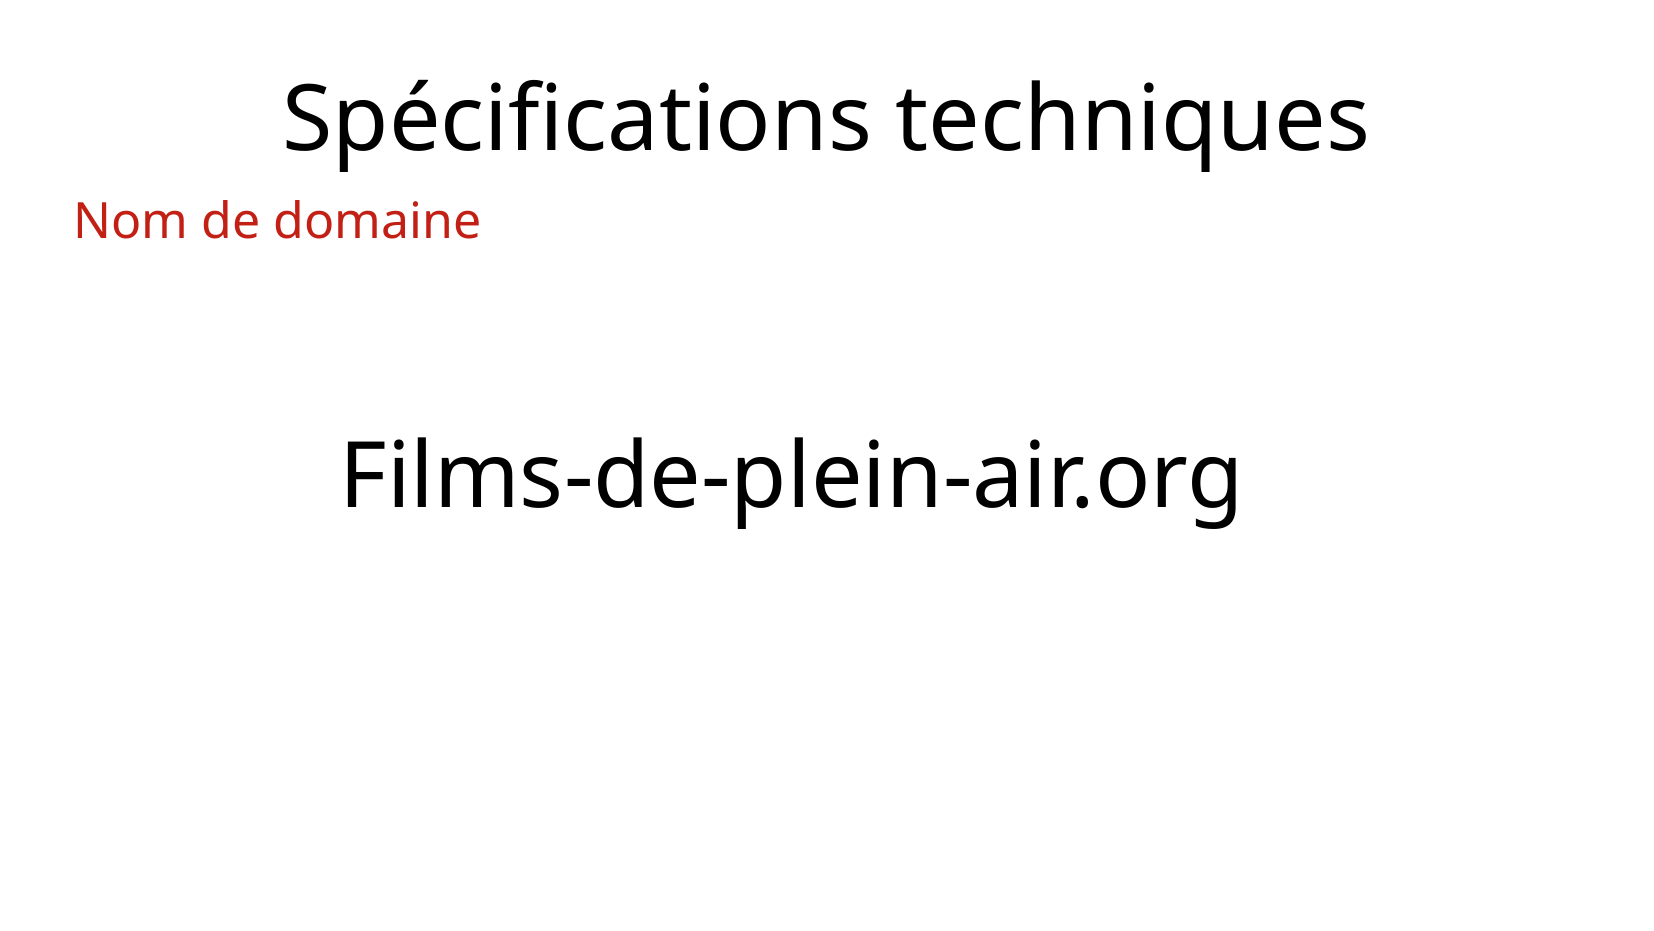

# Spécifications techniques
Nom de domaine
Films-de-plein-air.org